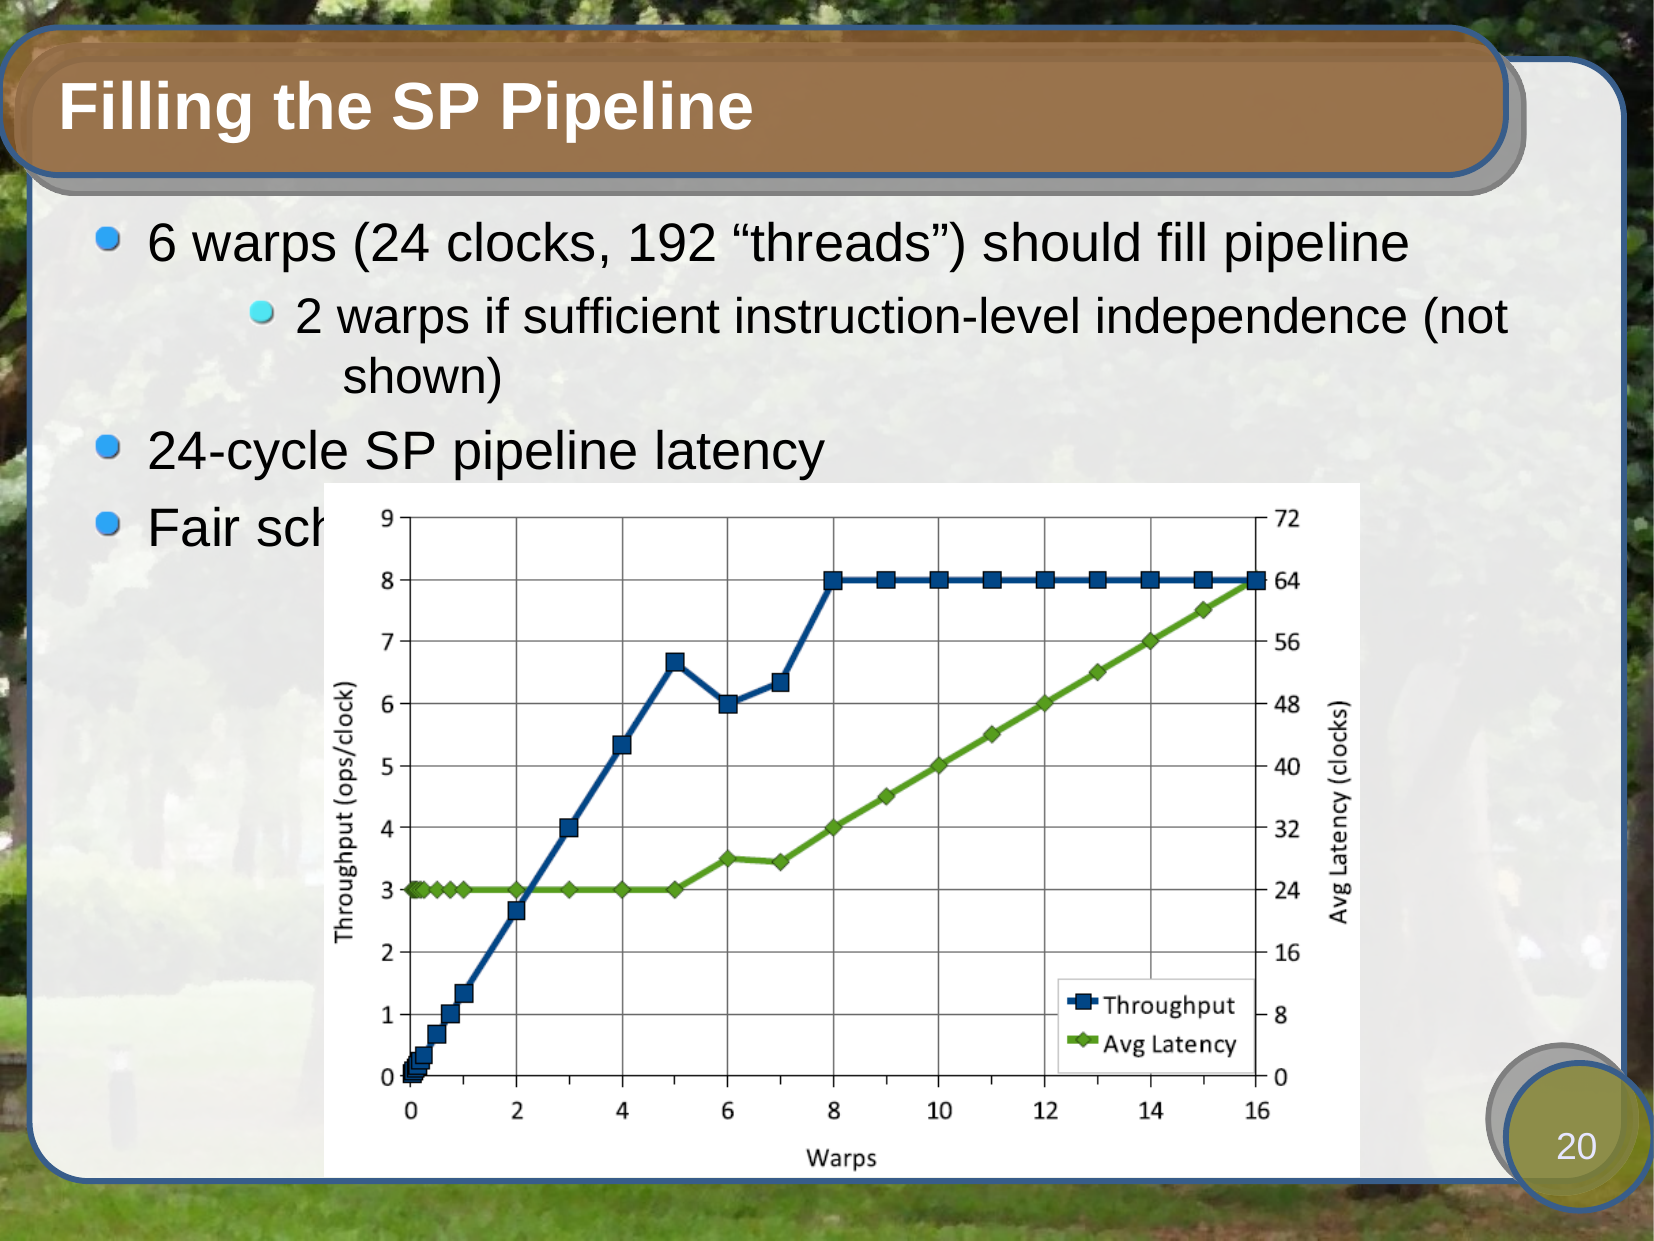

# Filling the SP Pipeline
6 warps (24 clocks, 192 “threads”) should fill pipeline
2 warps if sufficient instruction-level independence (not shown)
24-cycle SP pipeline latency
Fair scheduling on average